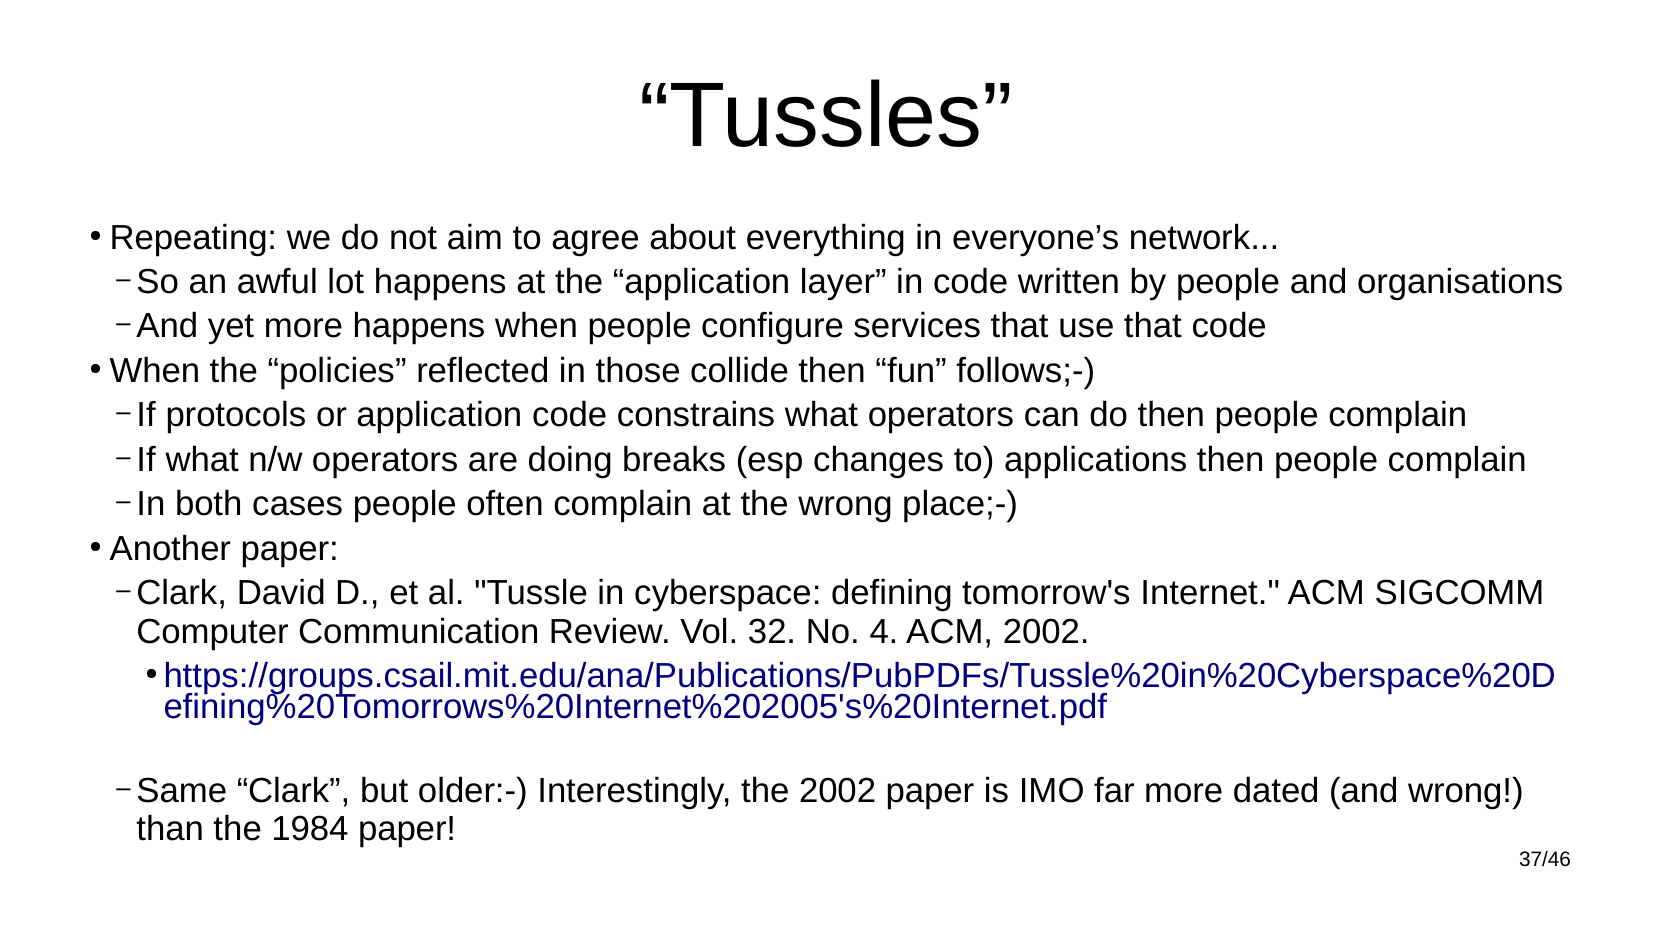

# “Tussles”
Repeating: we do not aim to agree about everything in everyone’s network...
So an awful lot happens at the “application layer” in code written by people and organisations
And yet more happens when people configure services that use that code
When the “policies” reflected in those collide then “fun” follows;-)
If protocols or application code constrains what operators can do then people complain
If what n/w operators are doing breaks (esp changes to) applications then people complain
In both cases people often complain at the wrong place;-)
Another paper:
Clark, David D., et al. "Tussle in cyberspace: defining tomorrow's Internet." ACM SIGCOMM Computer Communication Review. Vol. 32. No. 4. ACM, 2002.
https://groups.csail.mit.edu/ana/Publications/PubPDFs/Tussle%20in%20Cyberspace%20Defining%20Tomorrows%20Internet%202005's%20Internet.pdf
Same “Clark”, but older:-) Interestingly, the 2002 paper is IMO far more dated (and wrong!) than the 1984 paper!
37